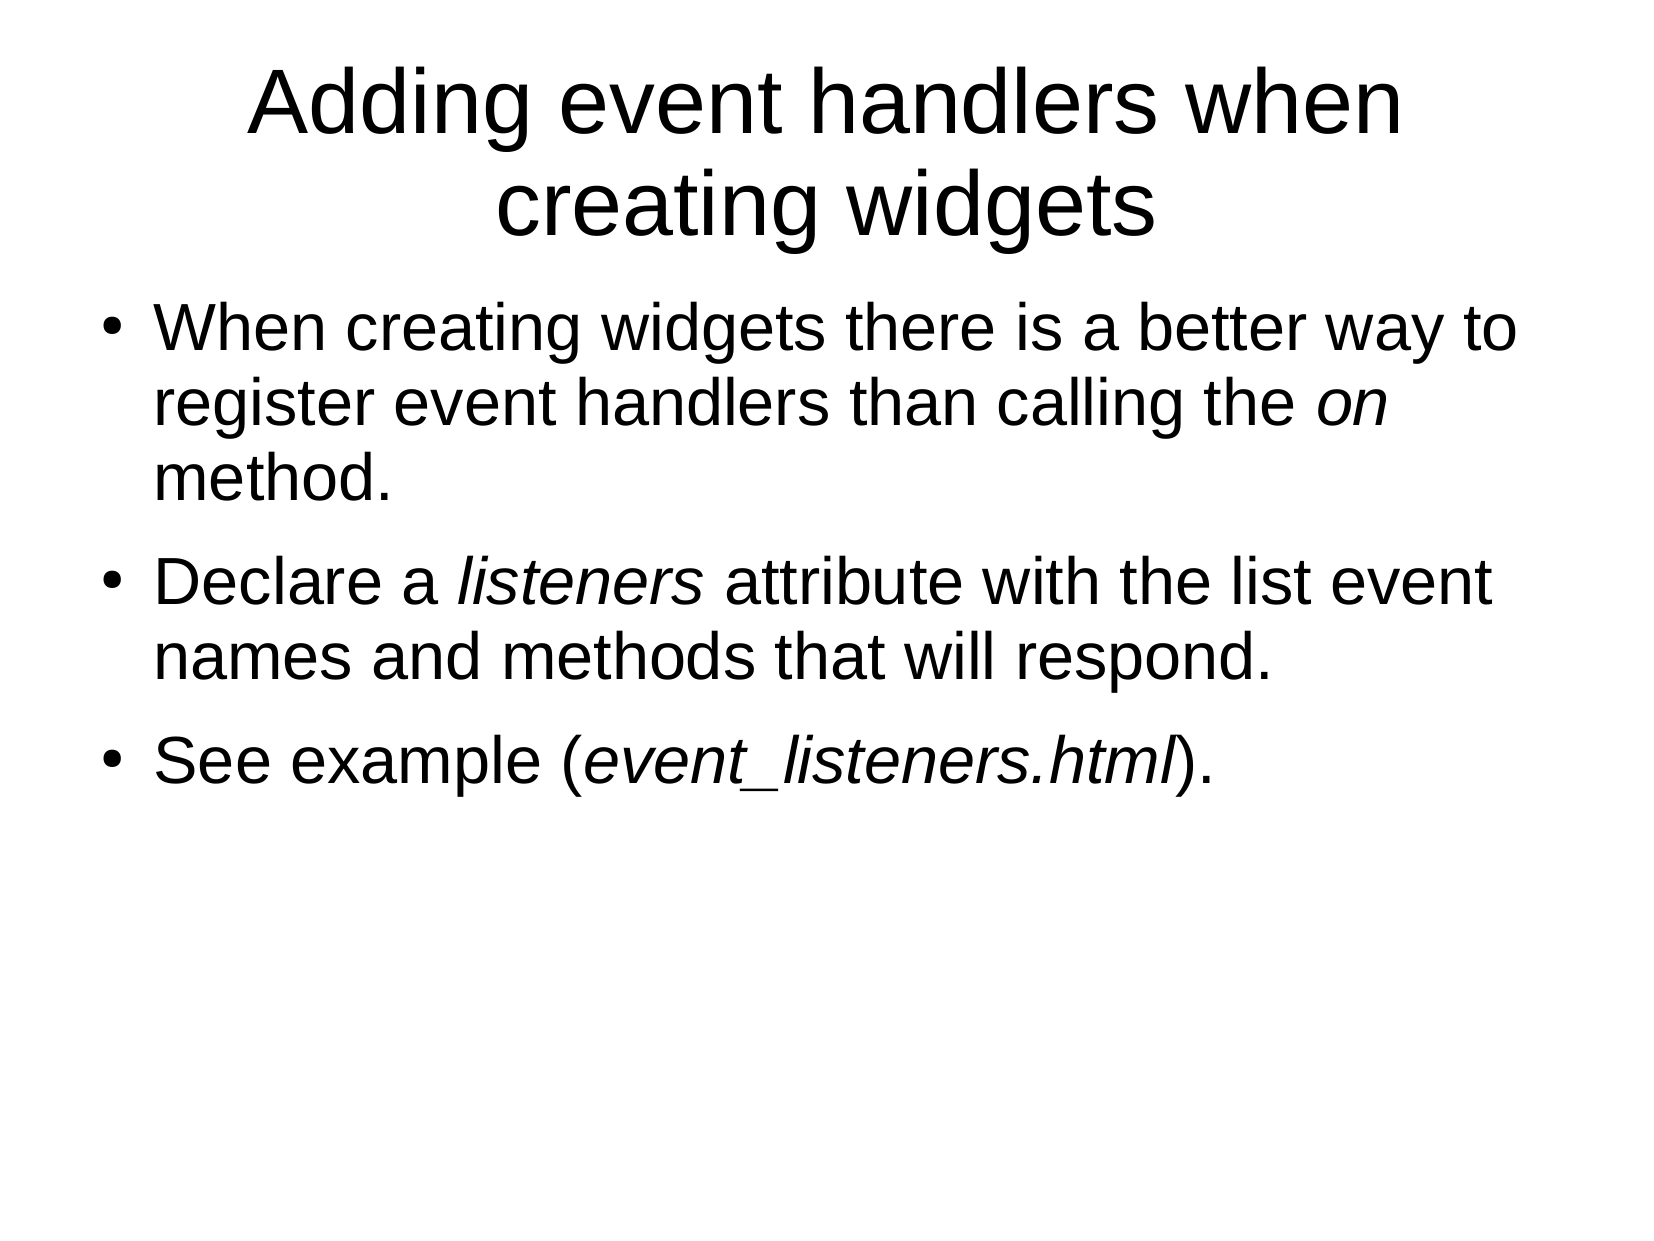

# Adding event handlers when creating widgets
When creating widgets there is a better way to register event handlers than calling the on method.
Declare a listeners attribute with the list event names and methods that will respond.
See example (event_listeners.html).